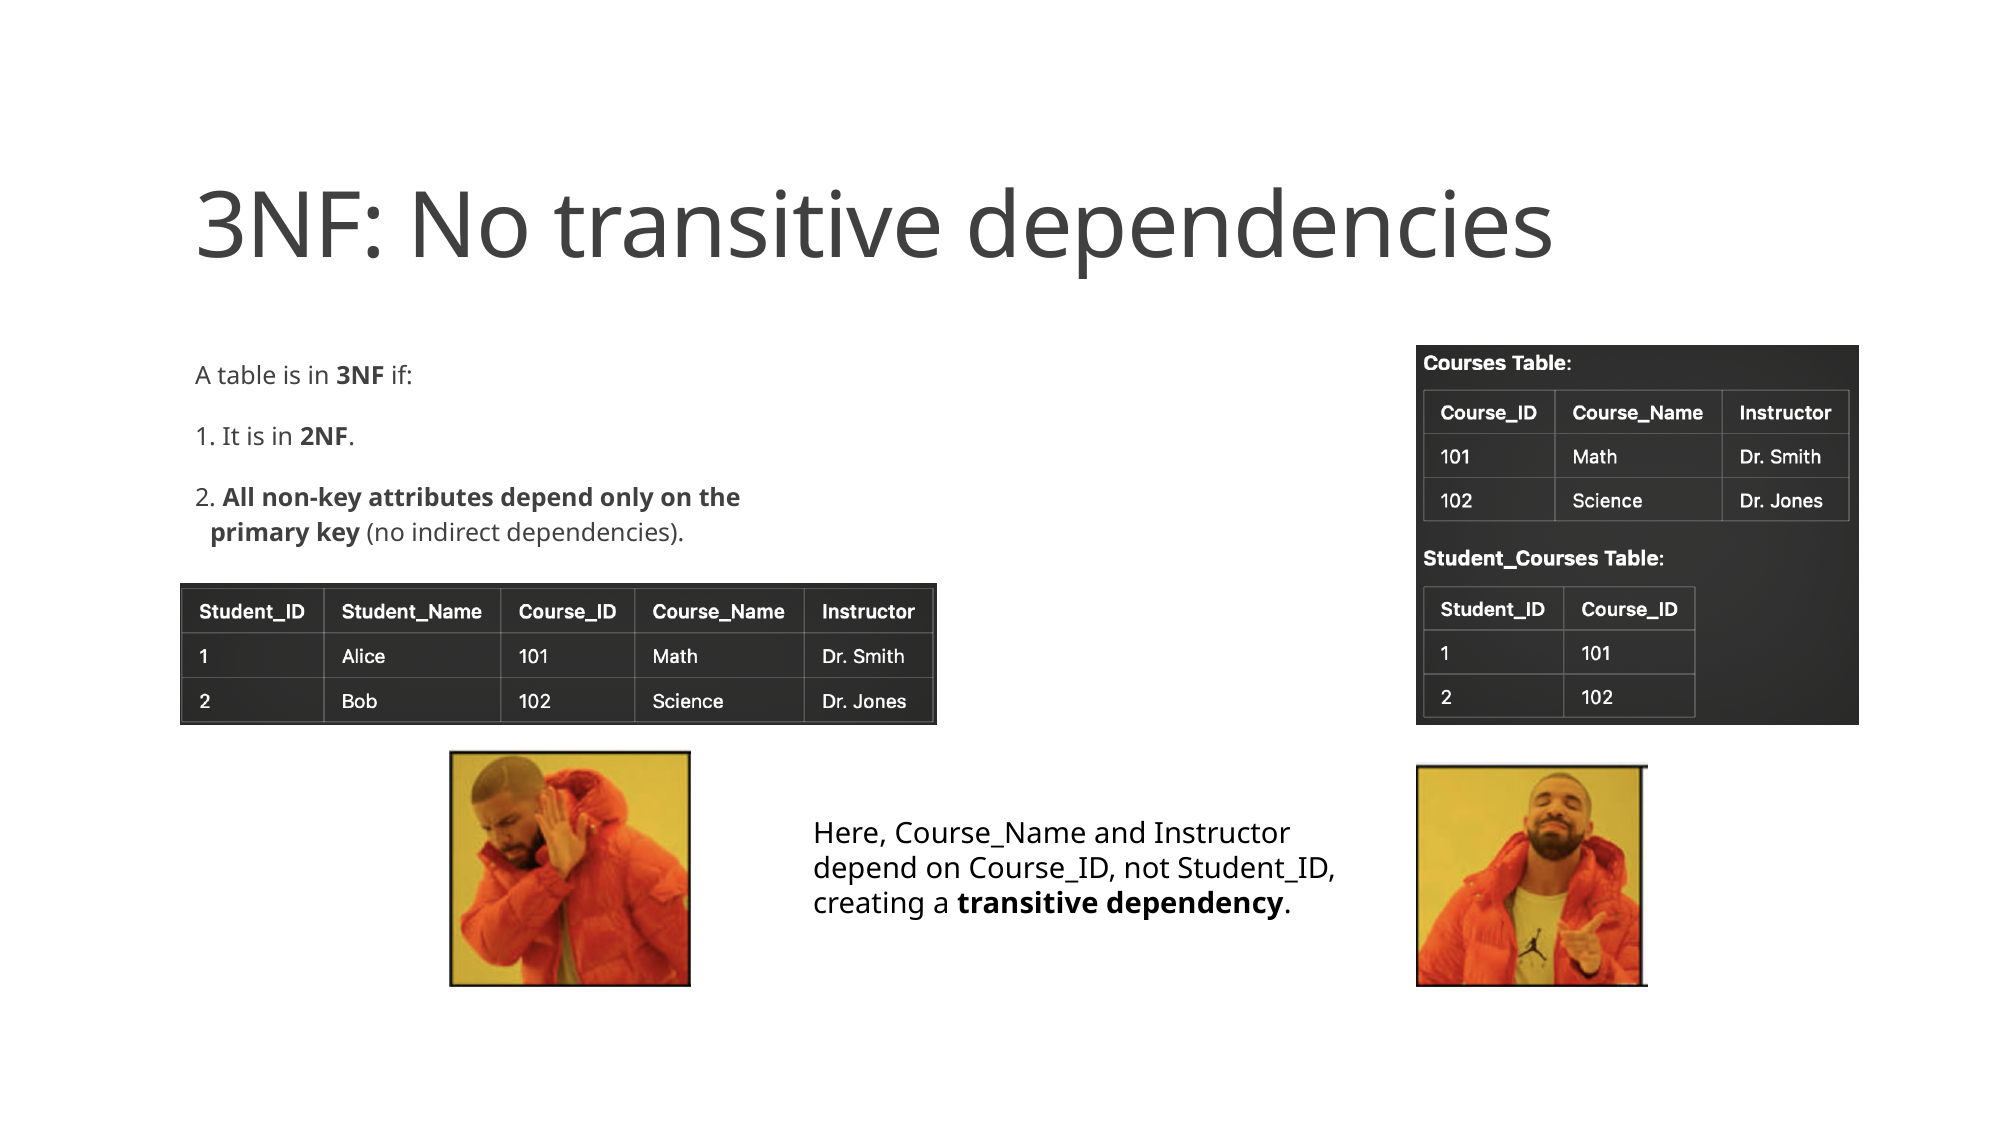

# 3NF: No transitive dependencies
A table is in 3NF if:
1. It is in 2NF.
2. All non-key attributes depend only on the primary key (no indirect dependencies).
Here, Course_Name and Instructor depend on Course_ID, not Student_ID, creating a transitive dependency.